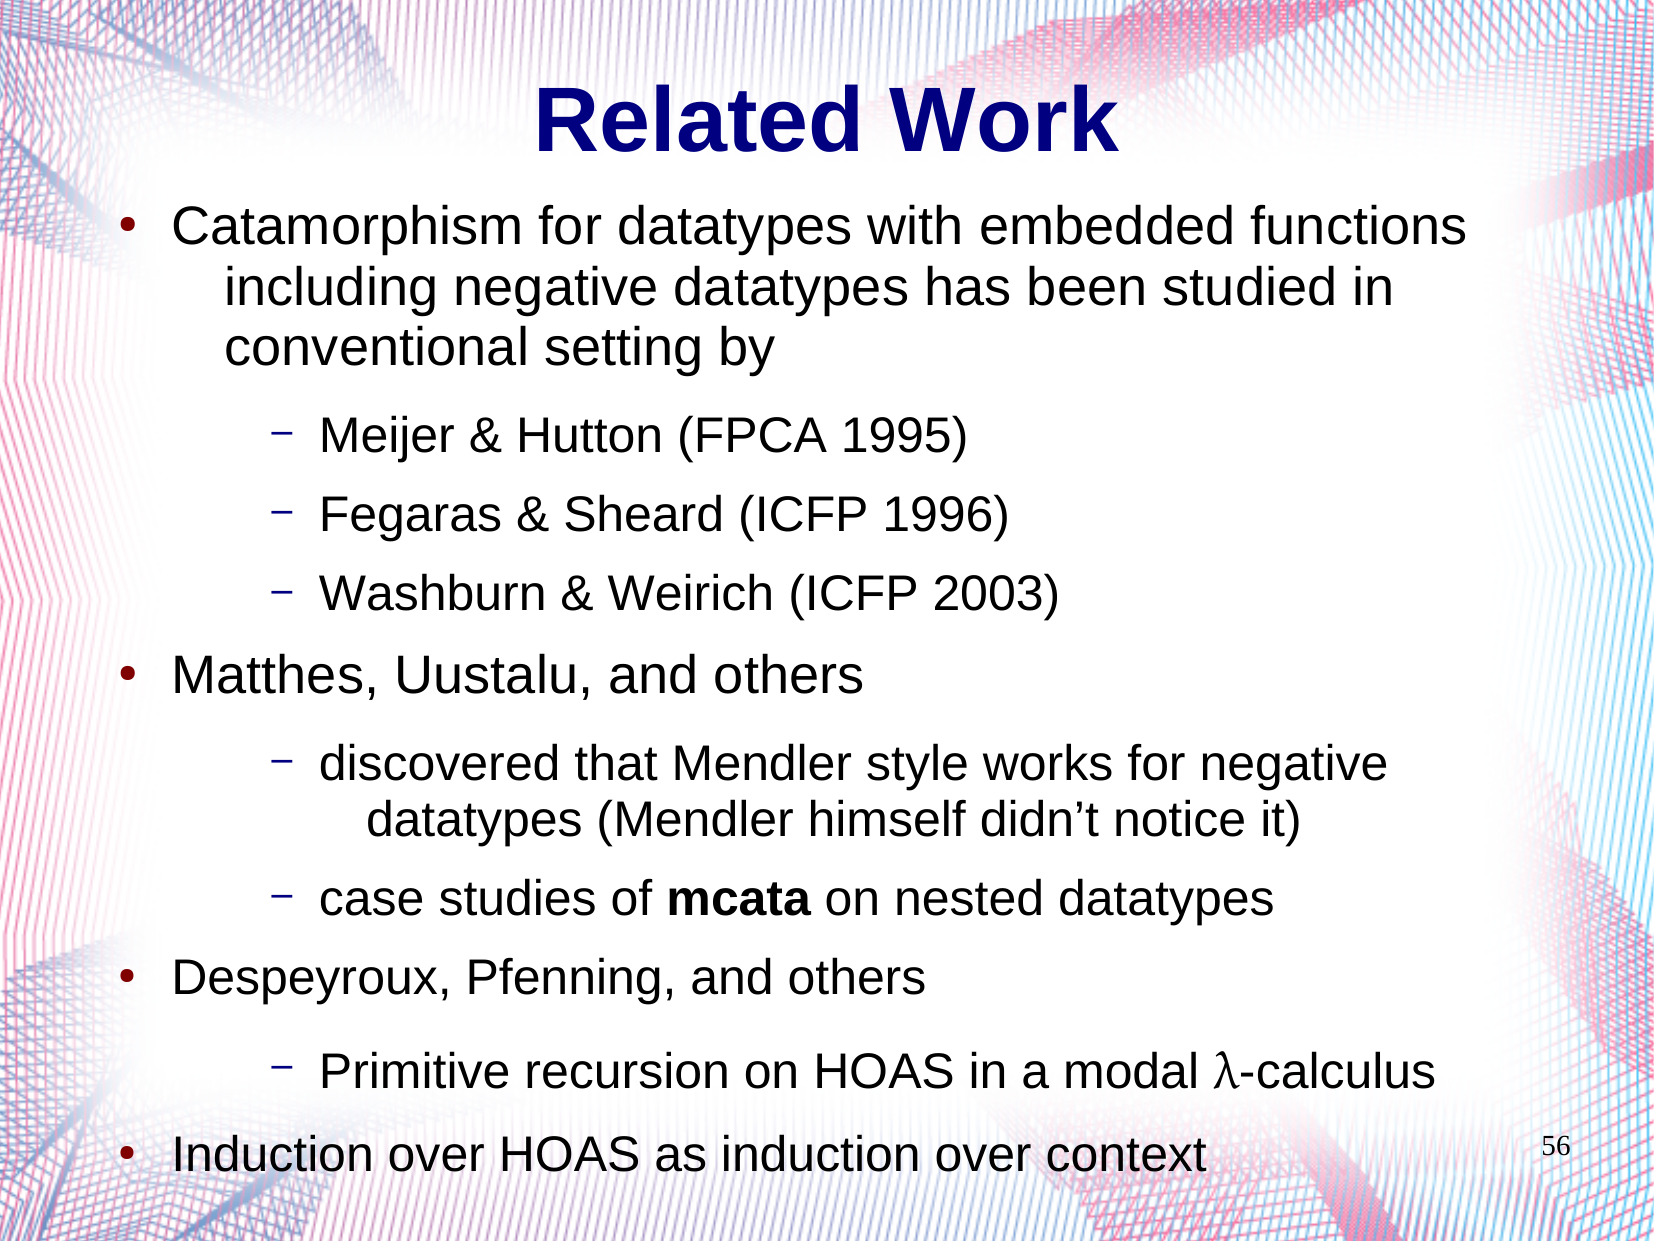

# Related Work
Catamorphism for datatypes with embedded functions including negative datatypes has been studied in conventional setting by
Meijer & Hutton (FPCA 1995)
Fegaras & Sheard (ICFP 1996)
Washburn & Weirich (ICFP 2003)
Matthes, Uustalu, and others
discovered that Mendler style works for negative datatypes (Mendler himself didn’t notice it)
case studies of mcata on nested datatypes
Despeyroux, Pfenning, and others
Primitive recursion on HOAS in a modal λ-calculus
Induction over HOAS as induction over context
56